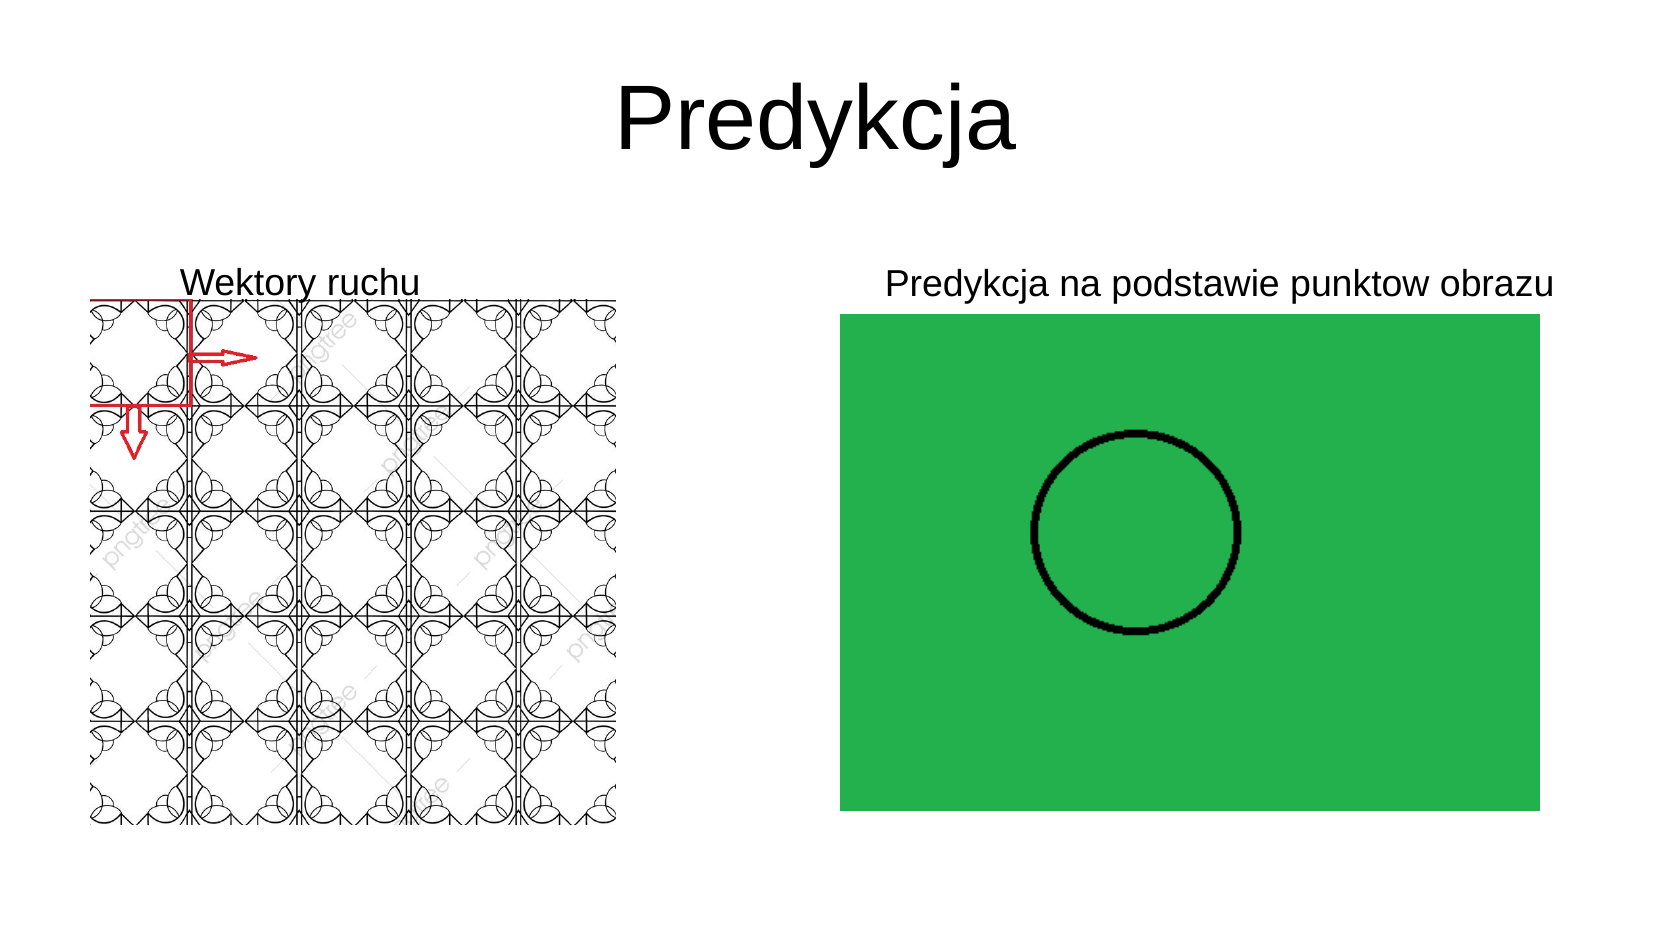

# Predykcja
Wektory ruchu
Predykcja na podstawie punktow obrazu